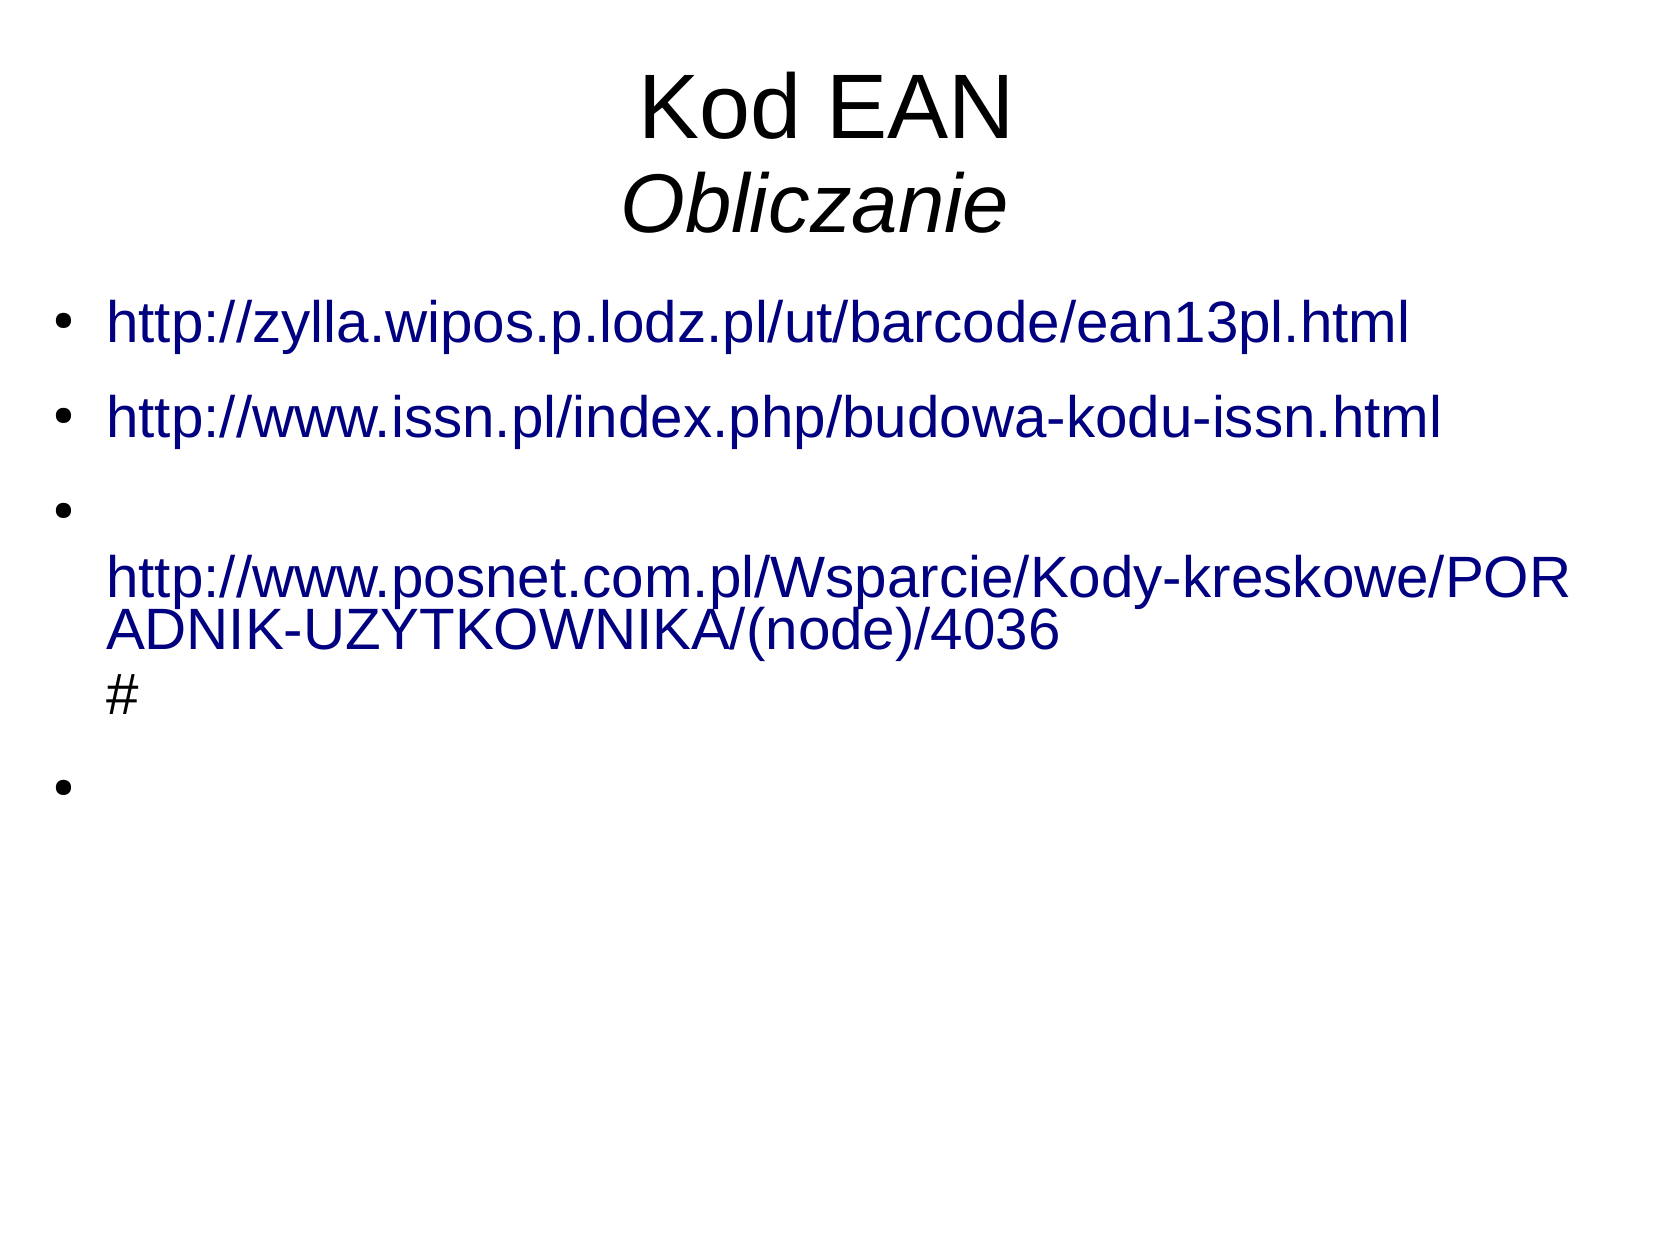

# Kod EAN Obliczanie
http://zylla.wipos.p.lodz.pl/ut/barcode/ean13pl.html
http://www.issn.pl/index.php/budowa-kodu-issn.html
 http://www.posnet.com.pl/Wsparcie/Kody-kreskowe/PORADNIK-UZYTKOWNIKA/(node)/4036#